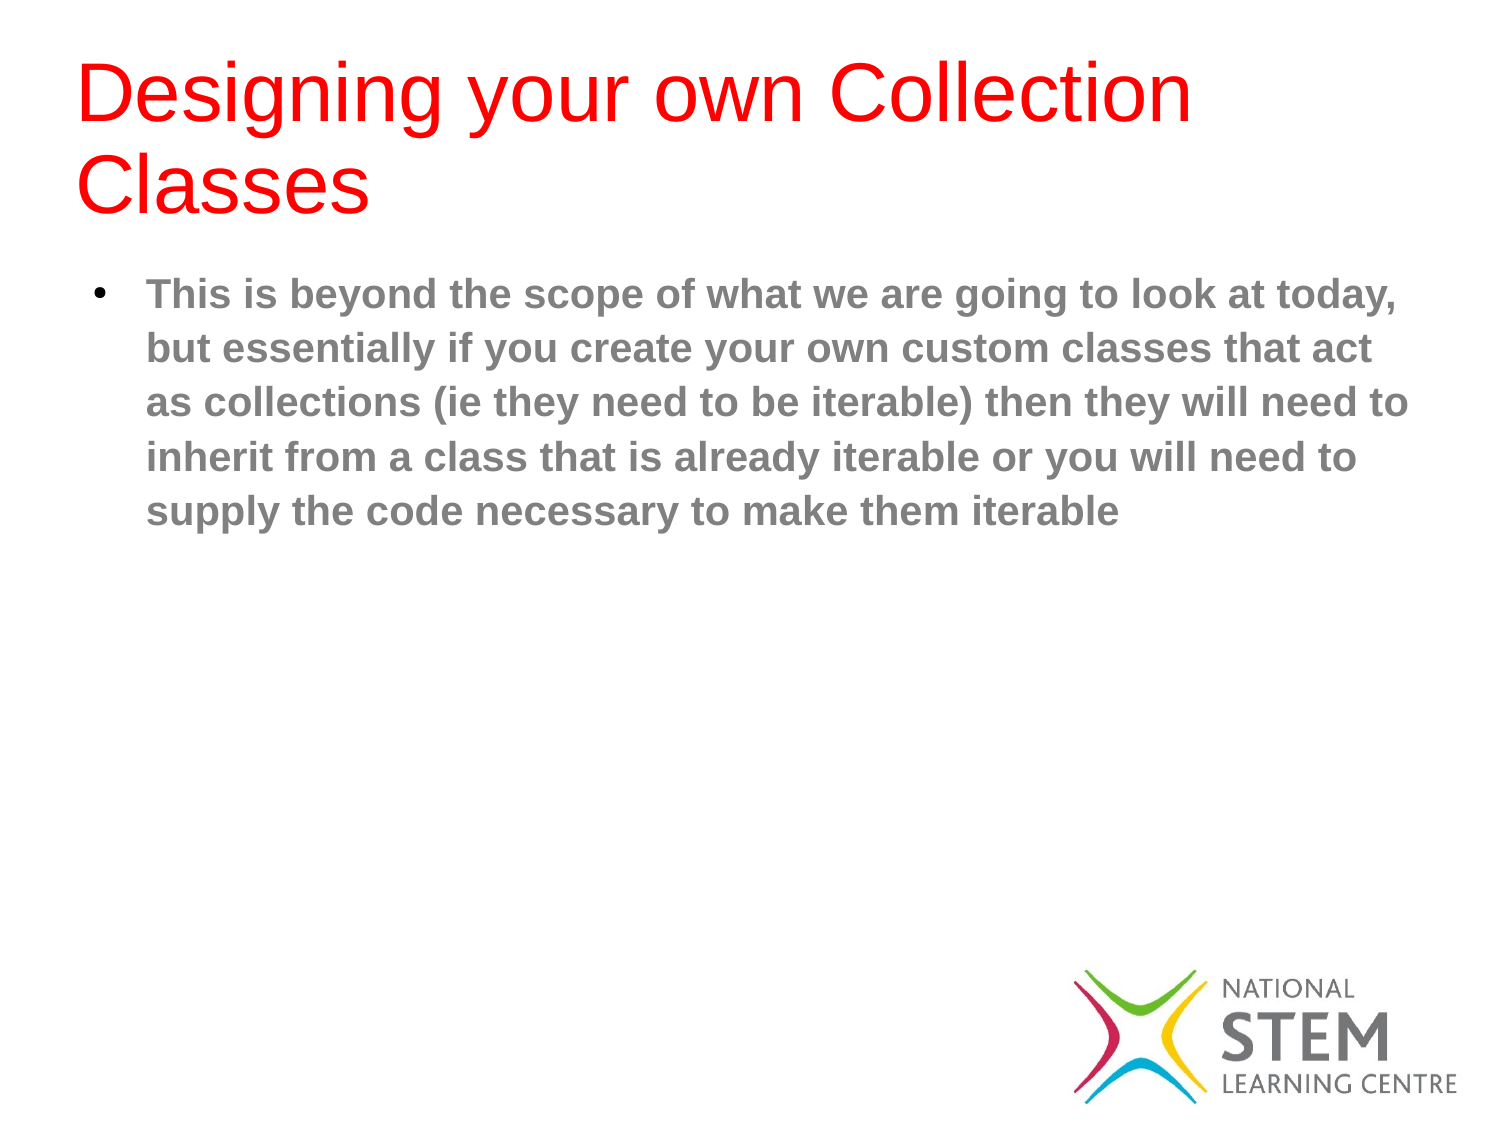

# Designing your own Collection Classes
This is beyond the scope of what we are going to look at today, but essentially if you create your own custom classes that act as collections (ie they need to be iterable) then they will need to inherit from a class that is already iterable or you will need to supply the code necessary to make them iterable